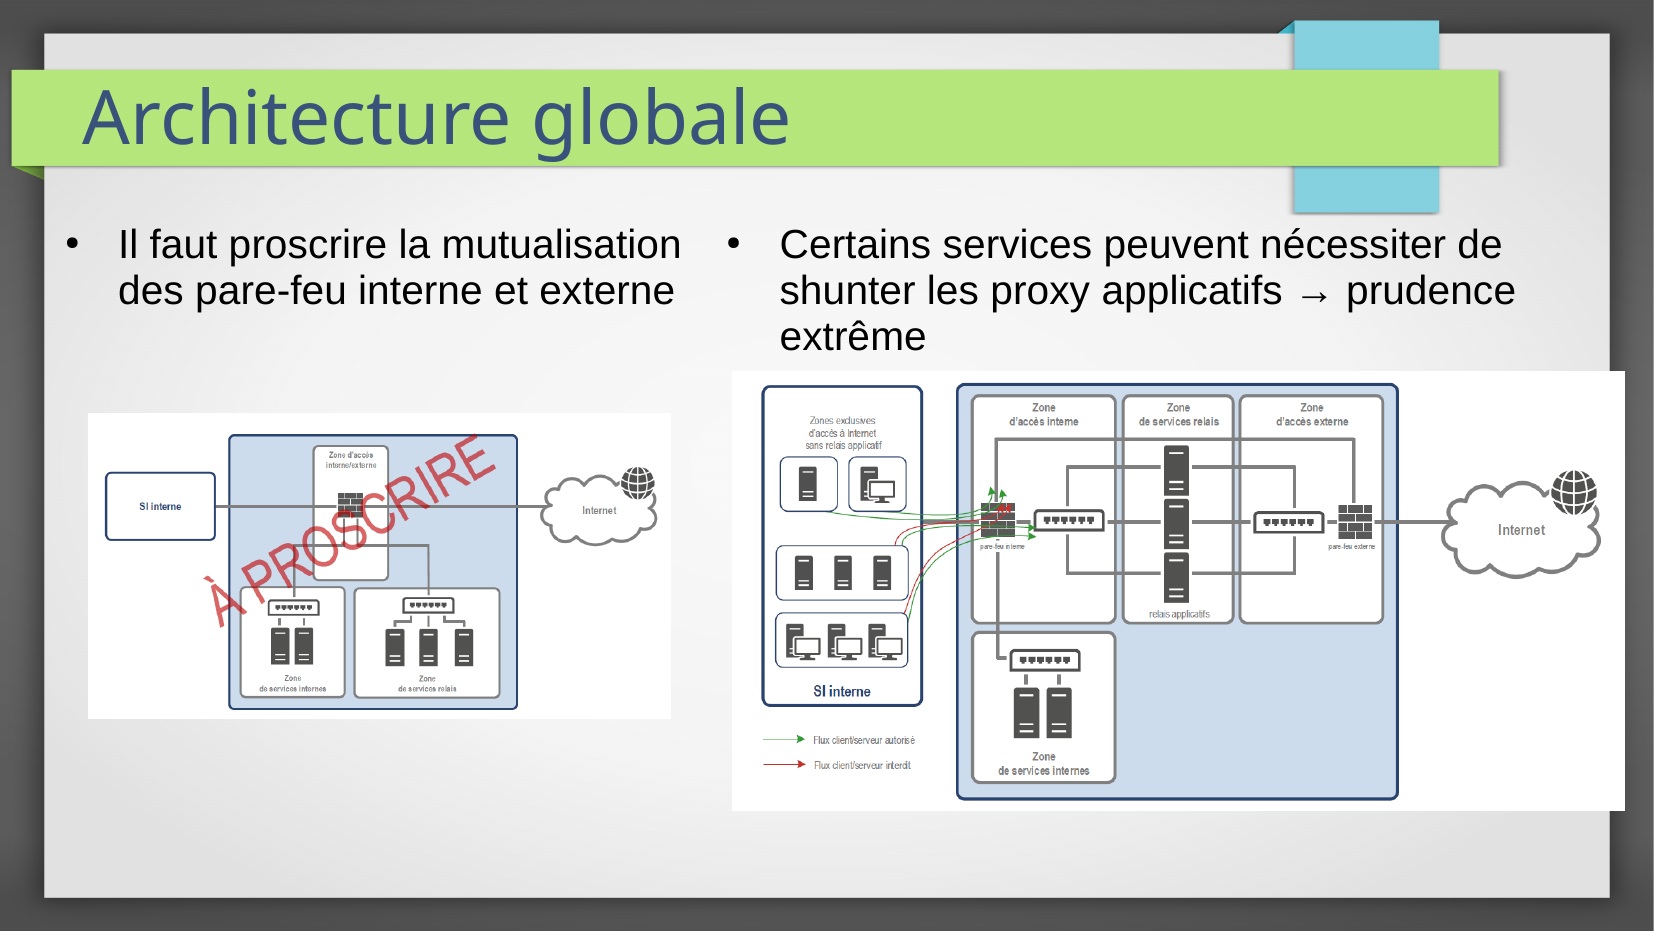

# Architecture globale
Il faut proscrire la mutualisation des pare-feu interne et externe
Certains services peuvent nécessiter de shunter les proxy applicatifs → prudence extrême